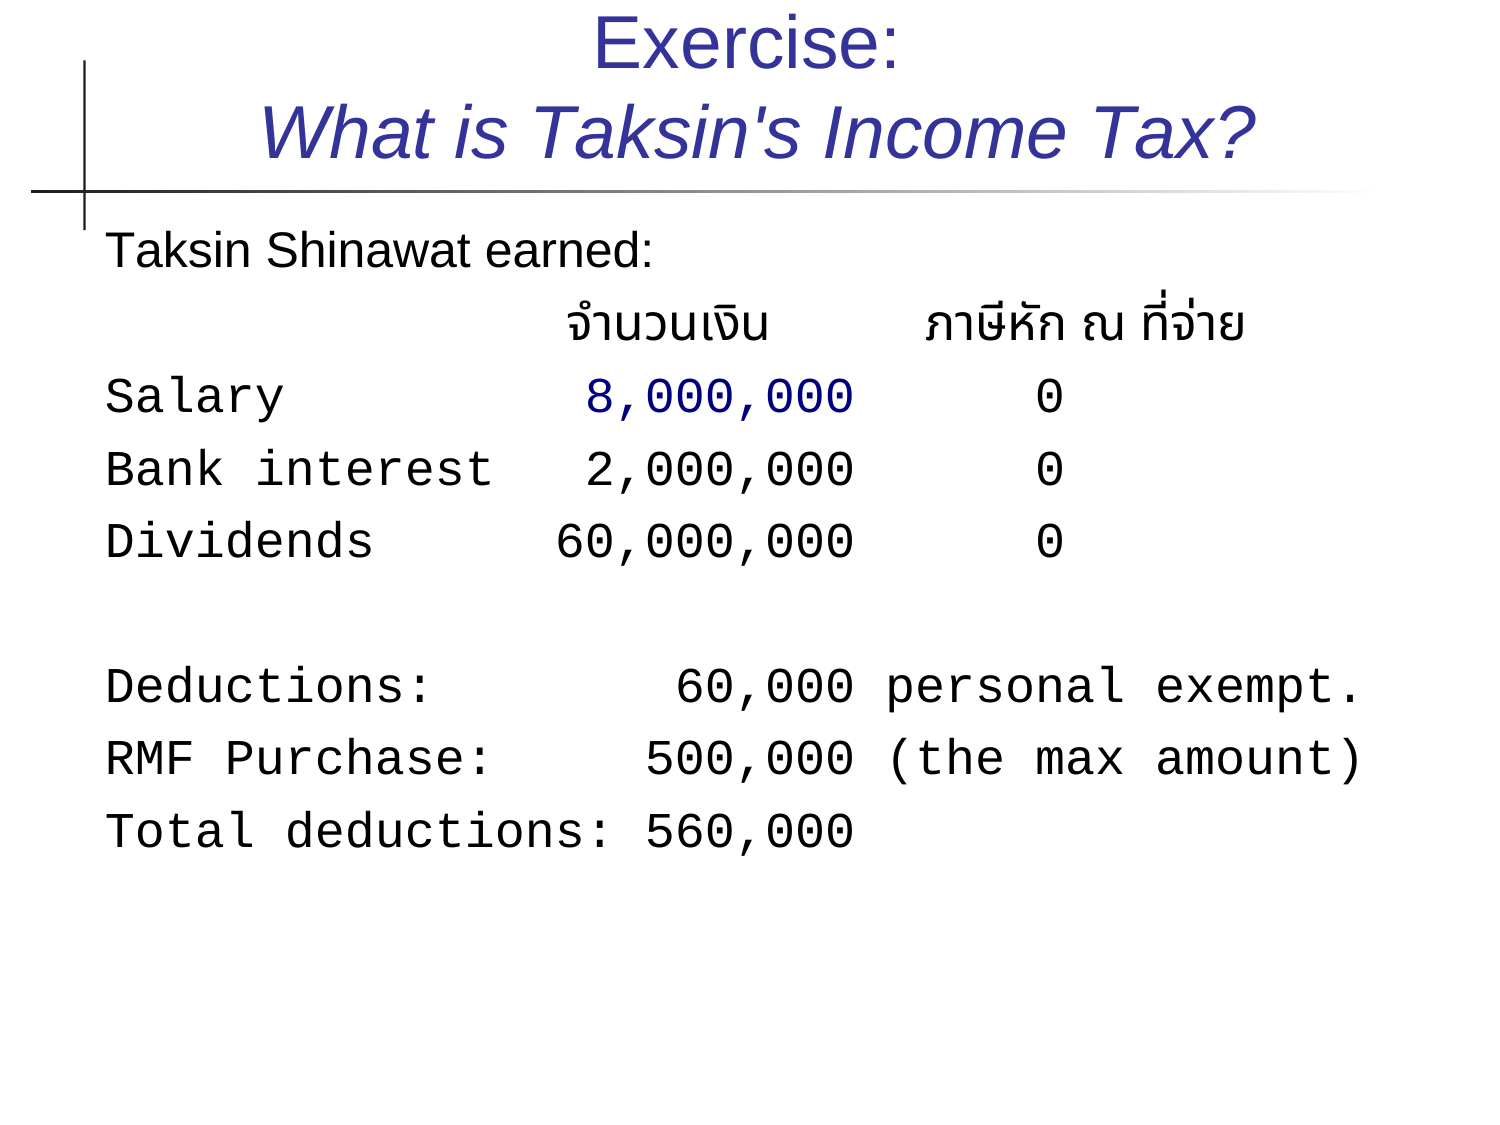

# Exercise: What is Taksin's Income Tax?
Taksin Shinawat earned:
 จำนวนเงิน ภาษีหัก ณ ที่จ่าย
Salary 8,000,000 0
Bank interest 2,000,000 0
Dividends 60,000,000 0
Deductions: 60,000 personal exempt.
RMF Purchase: 500,000 (the max amount)
Total deductions: 560,000